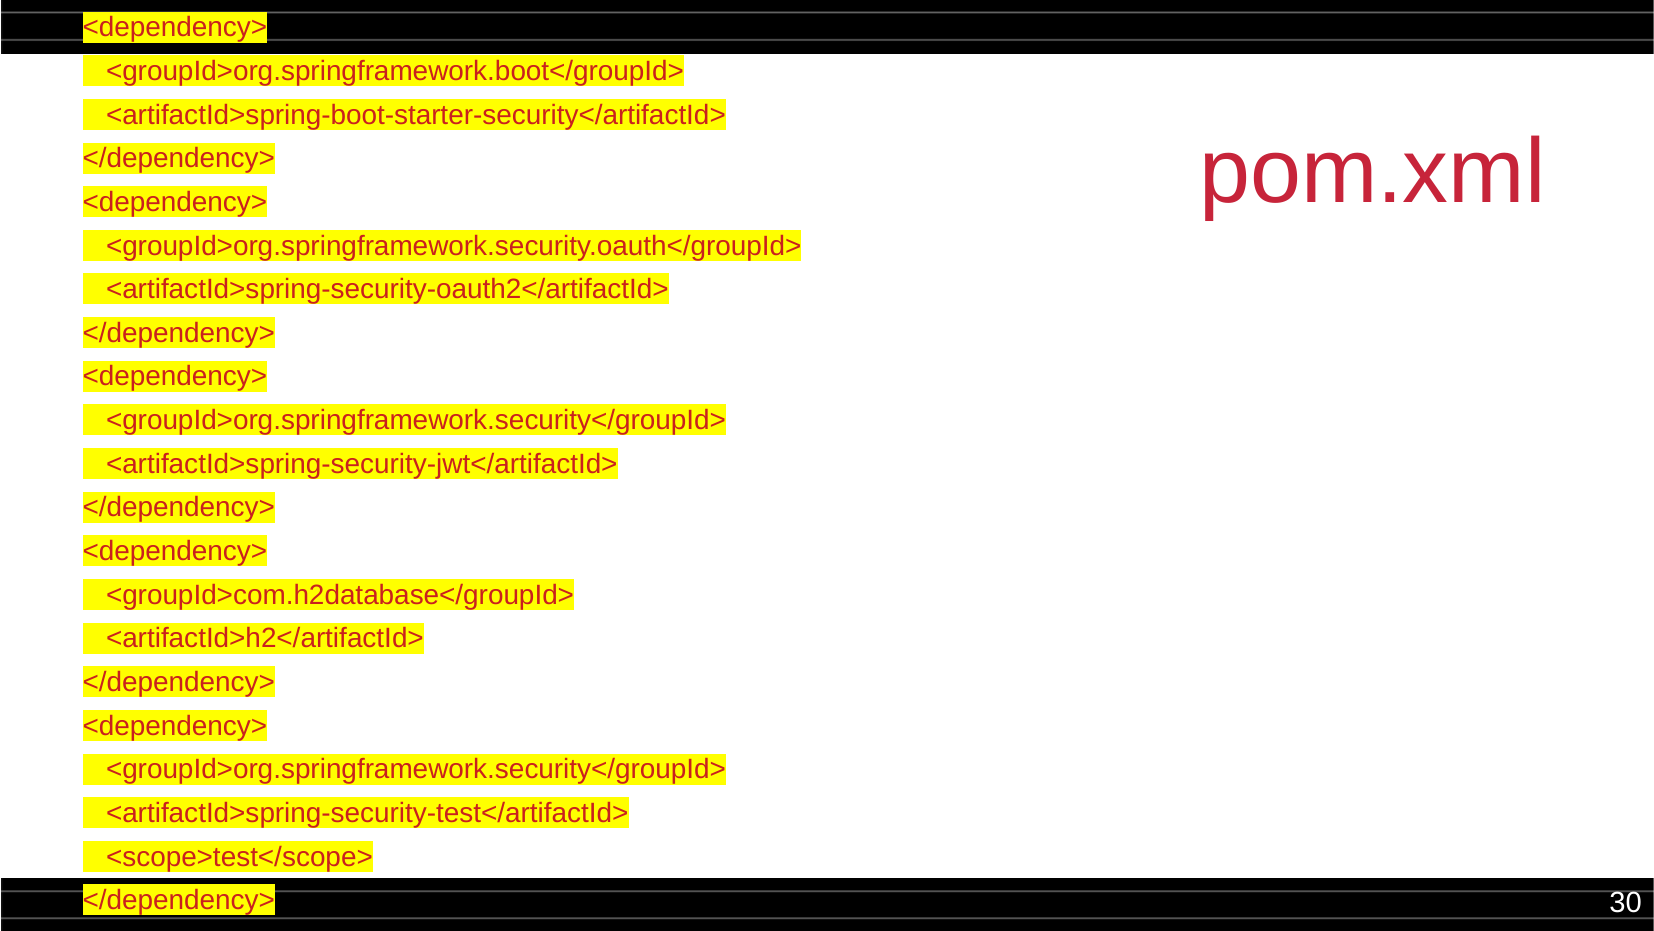

<dependency>
 <groupId>org.springframework.boot</groupId>
 <artifactId>spring-boot-starter-security</artifactId>
</dependency>
<dependency>
 <groupId>org.springframework.security.oauth</groupId>
 <artifactId>spring-security-oauth2</artifactId>
</dependency>
<dependency>
 <groupId>org.springframework.security</groupId>
 <artifactId>spring-security-jwt</artifactId>
</dependency>
<dependency>
 <groupId>com.h2database</groupId>
 <artifactId>h2</artifactId>
</dependency>
<dependency>
 <groupId>org.springframework.security</groupId>
 <artifactId>spring-security-test</artifactId>
 <scope>test</scope>
</dependency>
# pom.xml